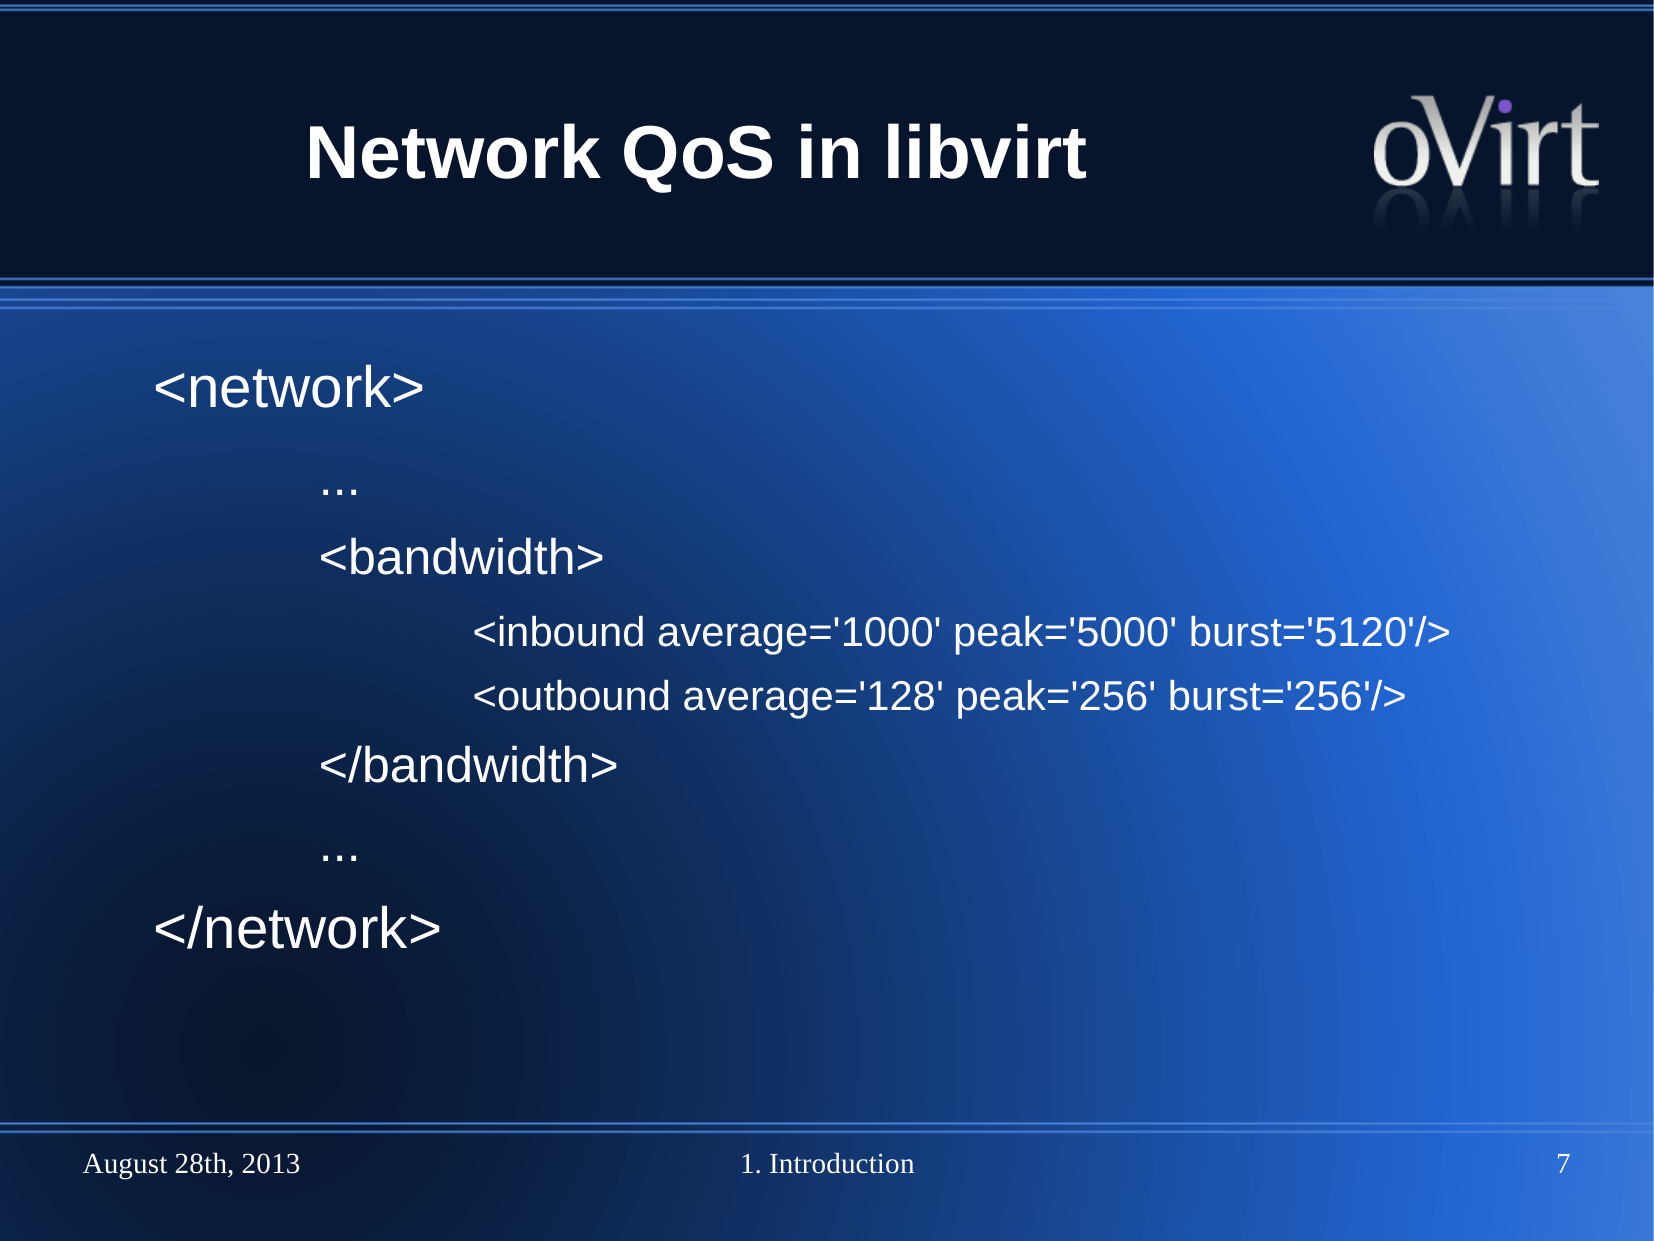

# Network QoS in libvirt
<network>
...
<bandwidth>
<inbound average='1000' peak='5000' burst='5120'/>
<outbound average='128' peak='256' burst='256'/>
</bandwidth>
...
</network>
August 28th, 2013
1. Introduction
7